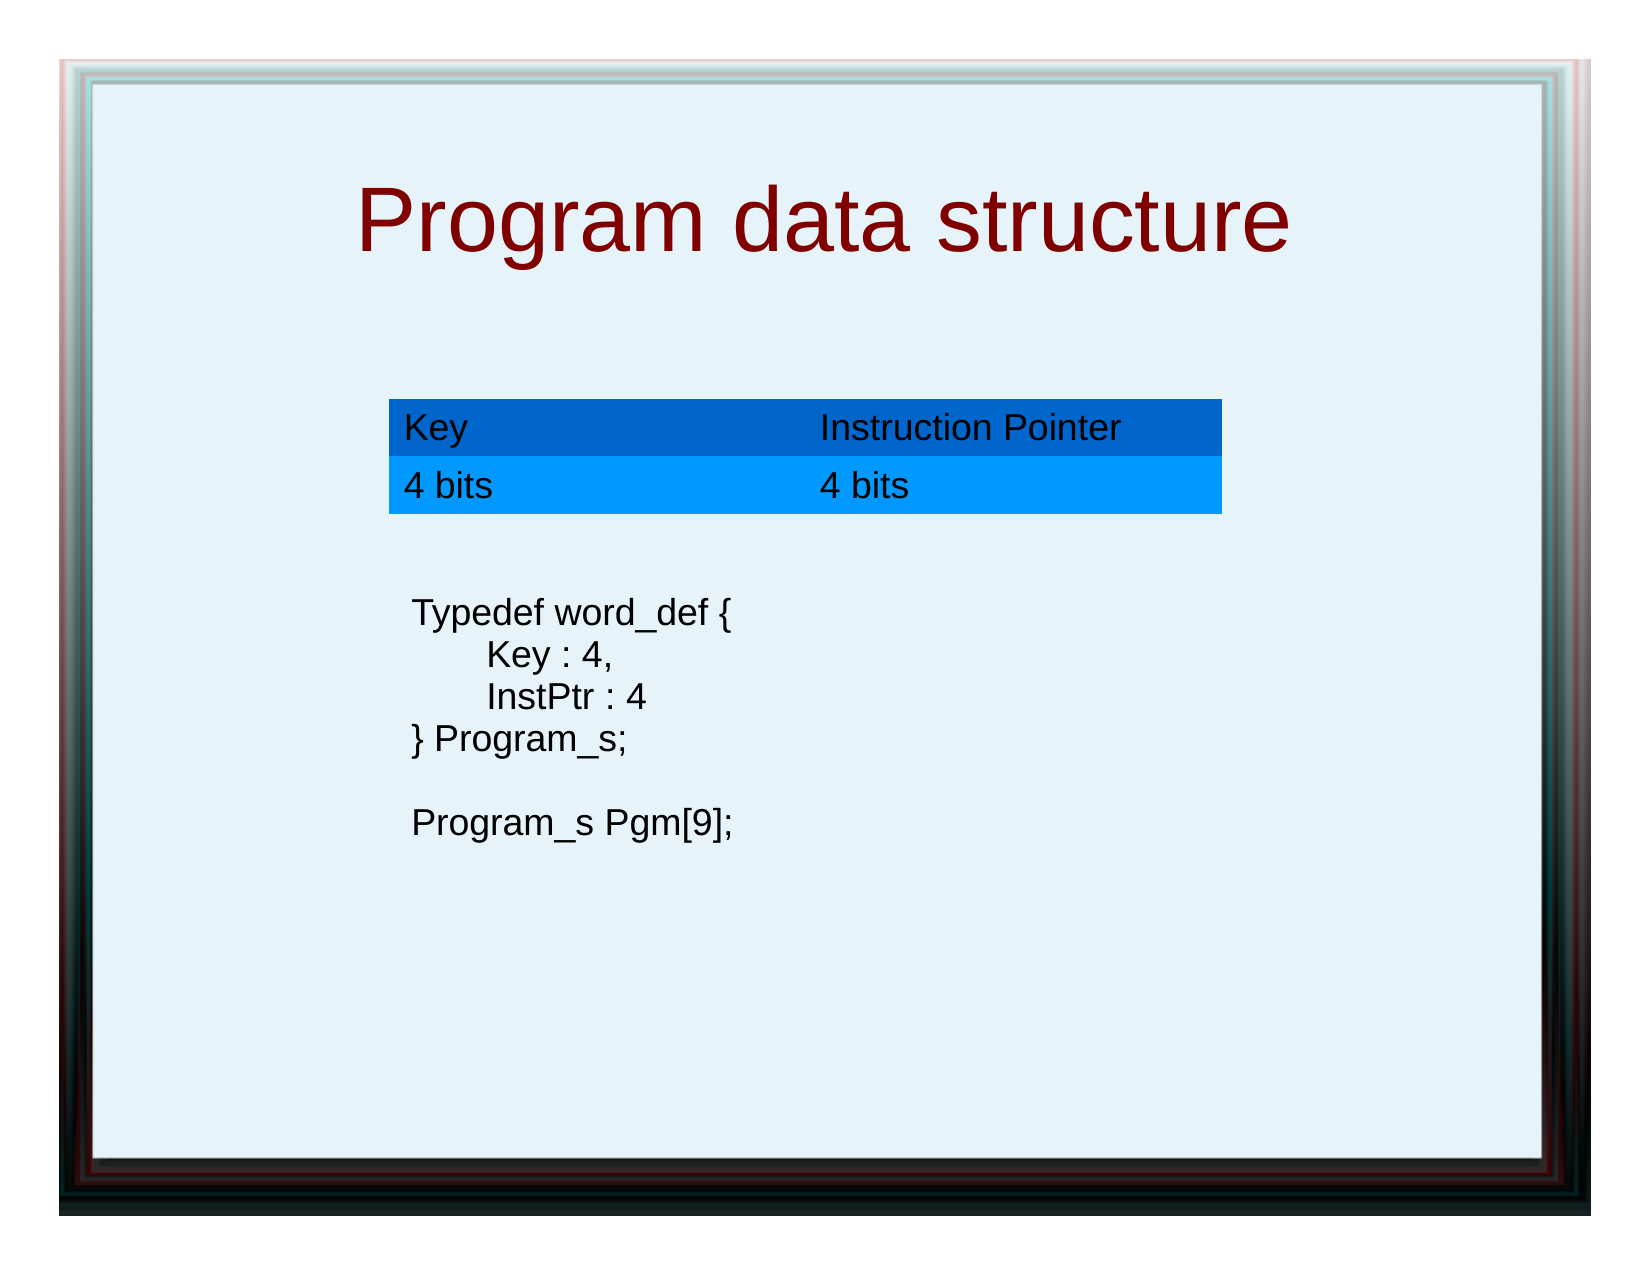

# Program data structure
| Key | Instruction Pointer |
| --- | --- |
| 4 bits | 4 bits |
Typedef word_def {
	Key : 4,
	InstPtr : 4
} Program_s;
Program_s Pgm[9];